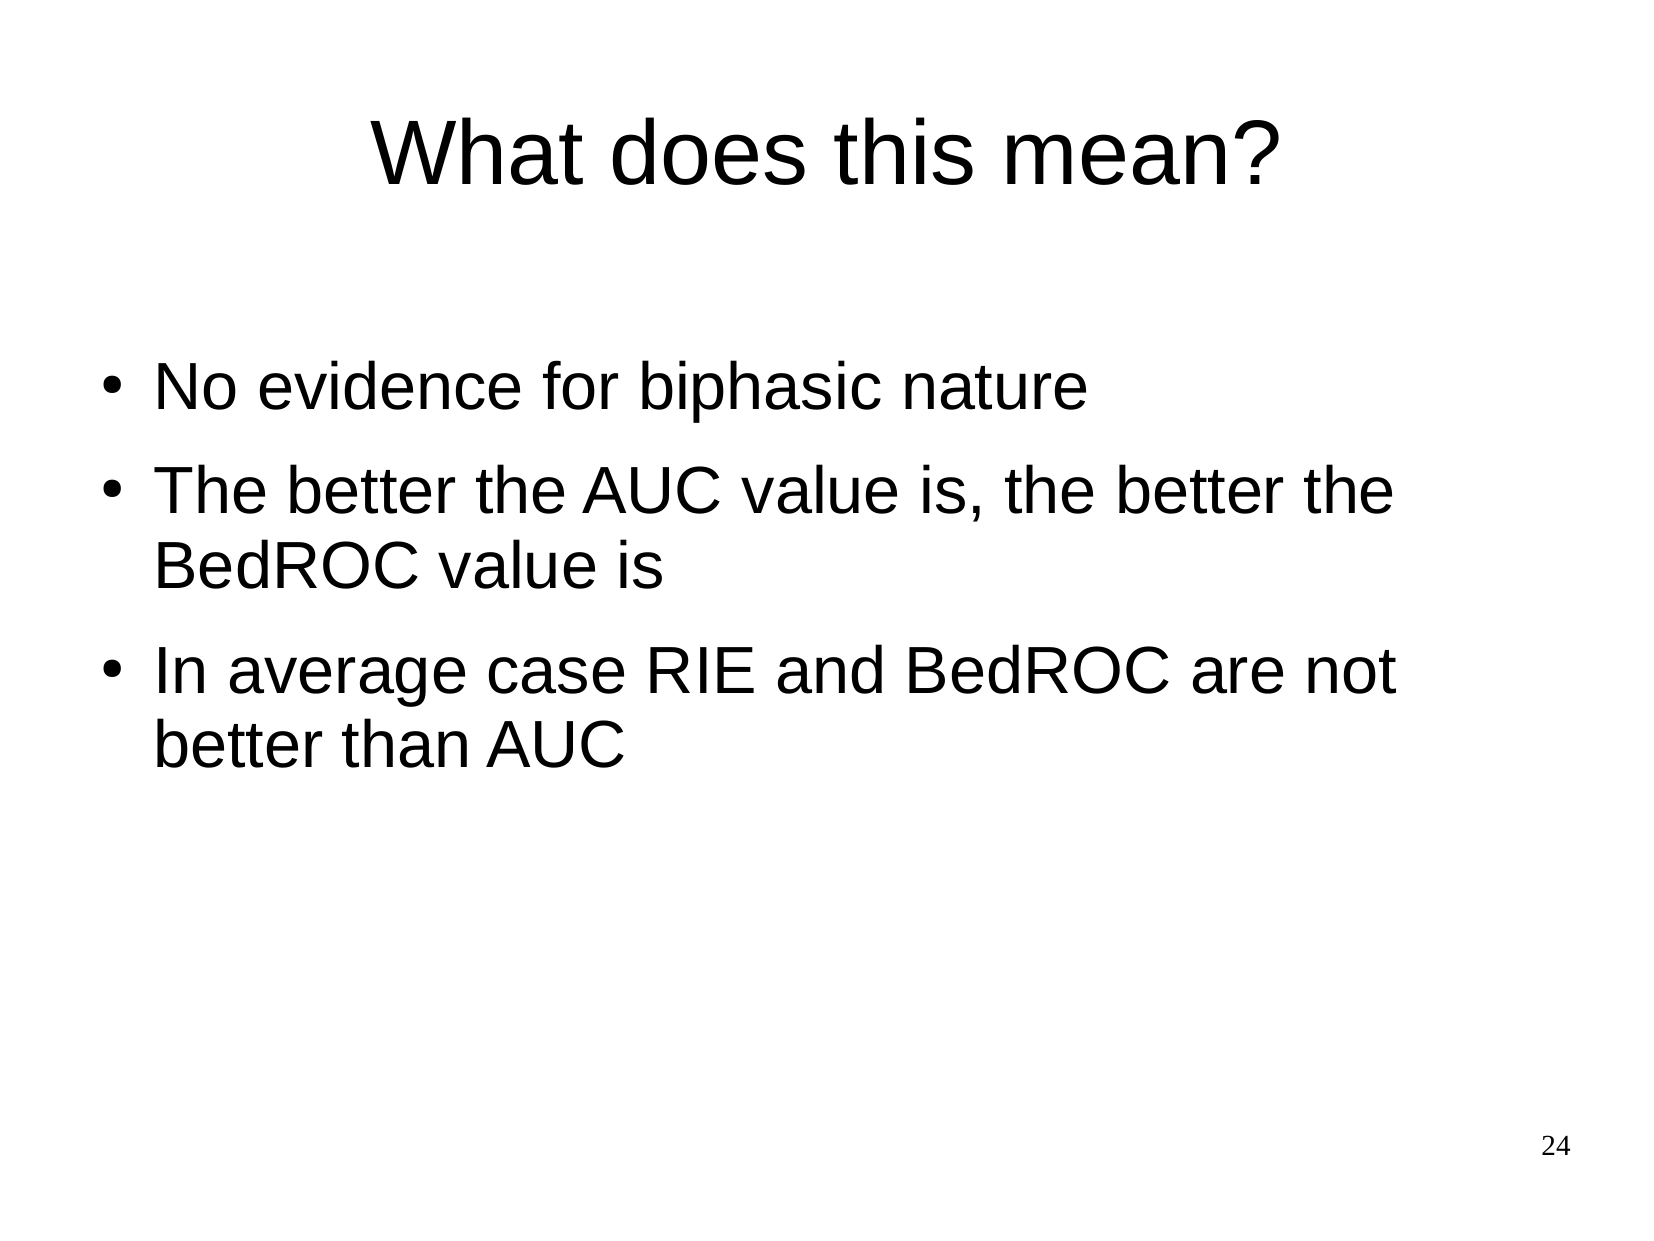

What does this mean?
# No evidence for biphasic nature
The better the AUC value is, the better the BedROC value is
In average case RIE and BedROC are not better than AUC
24